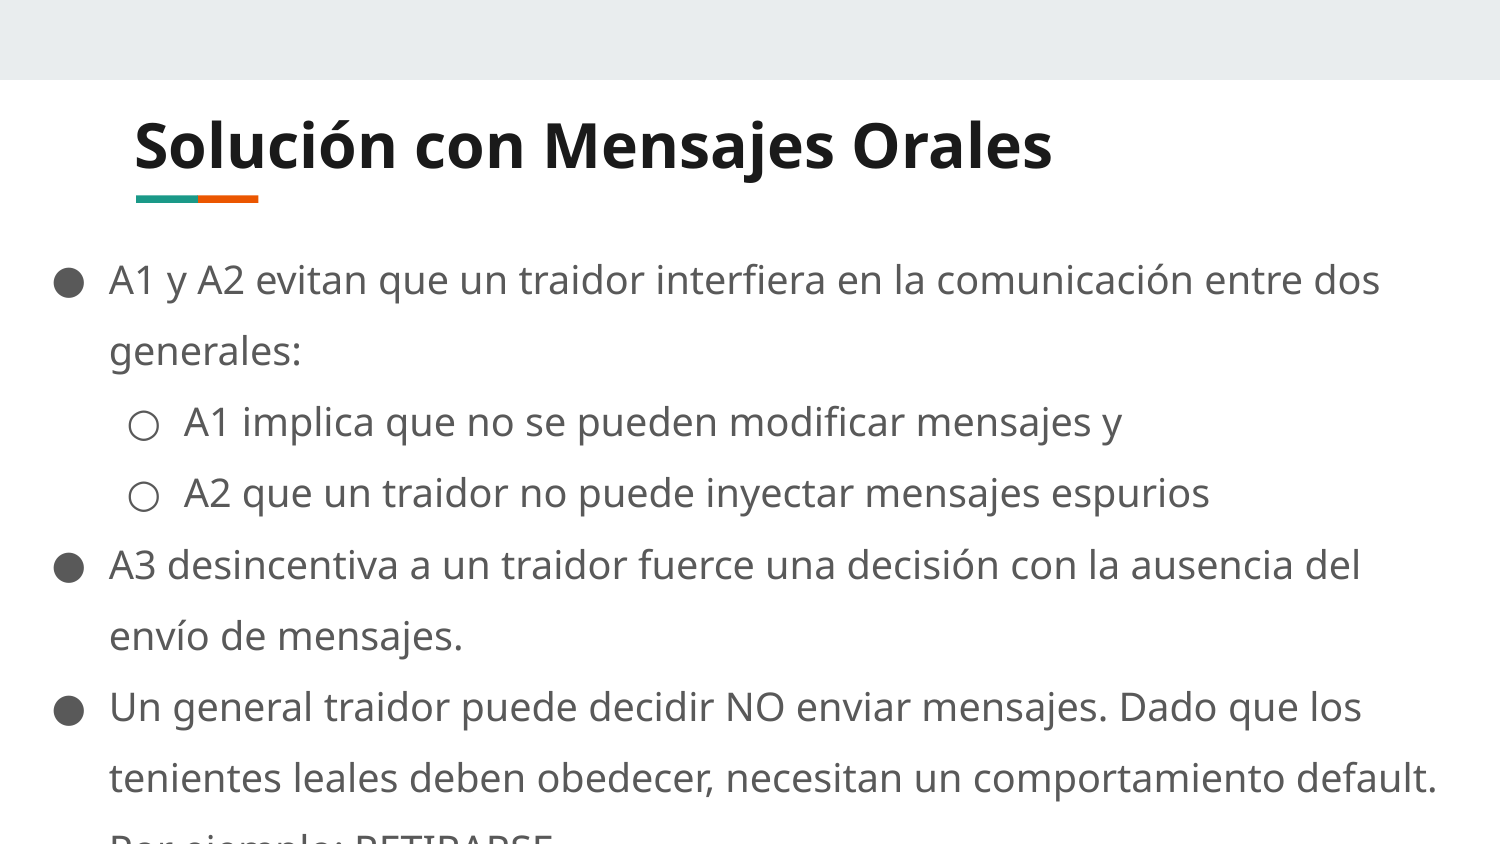

# Solución con Mensajes Orales
A1 y A2 evitan que un traidor interfiera en la comunicación entre dos generales:
A1 implica que no se pueden modificar mensajes y
A2 que un traidor no puede inyectar mensajes espurios
A3 desincentiva a un traidor fuerce una decisión con la ausencia del envío de mensajes.
Un general traidor puede decidir NO enviar mensajes. Dado que los tenientes leales deben obedecer, necesitan un comportamiento default. Por ejemplo: RETIRARSE.